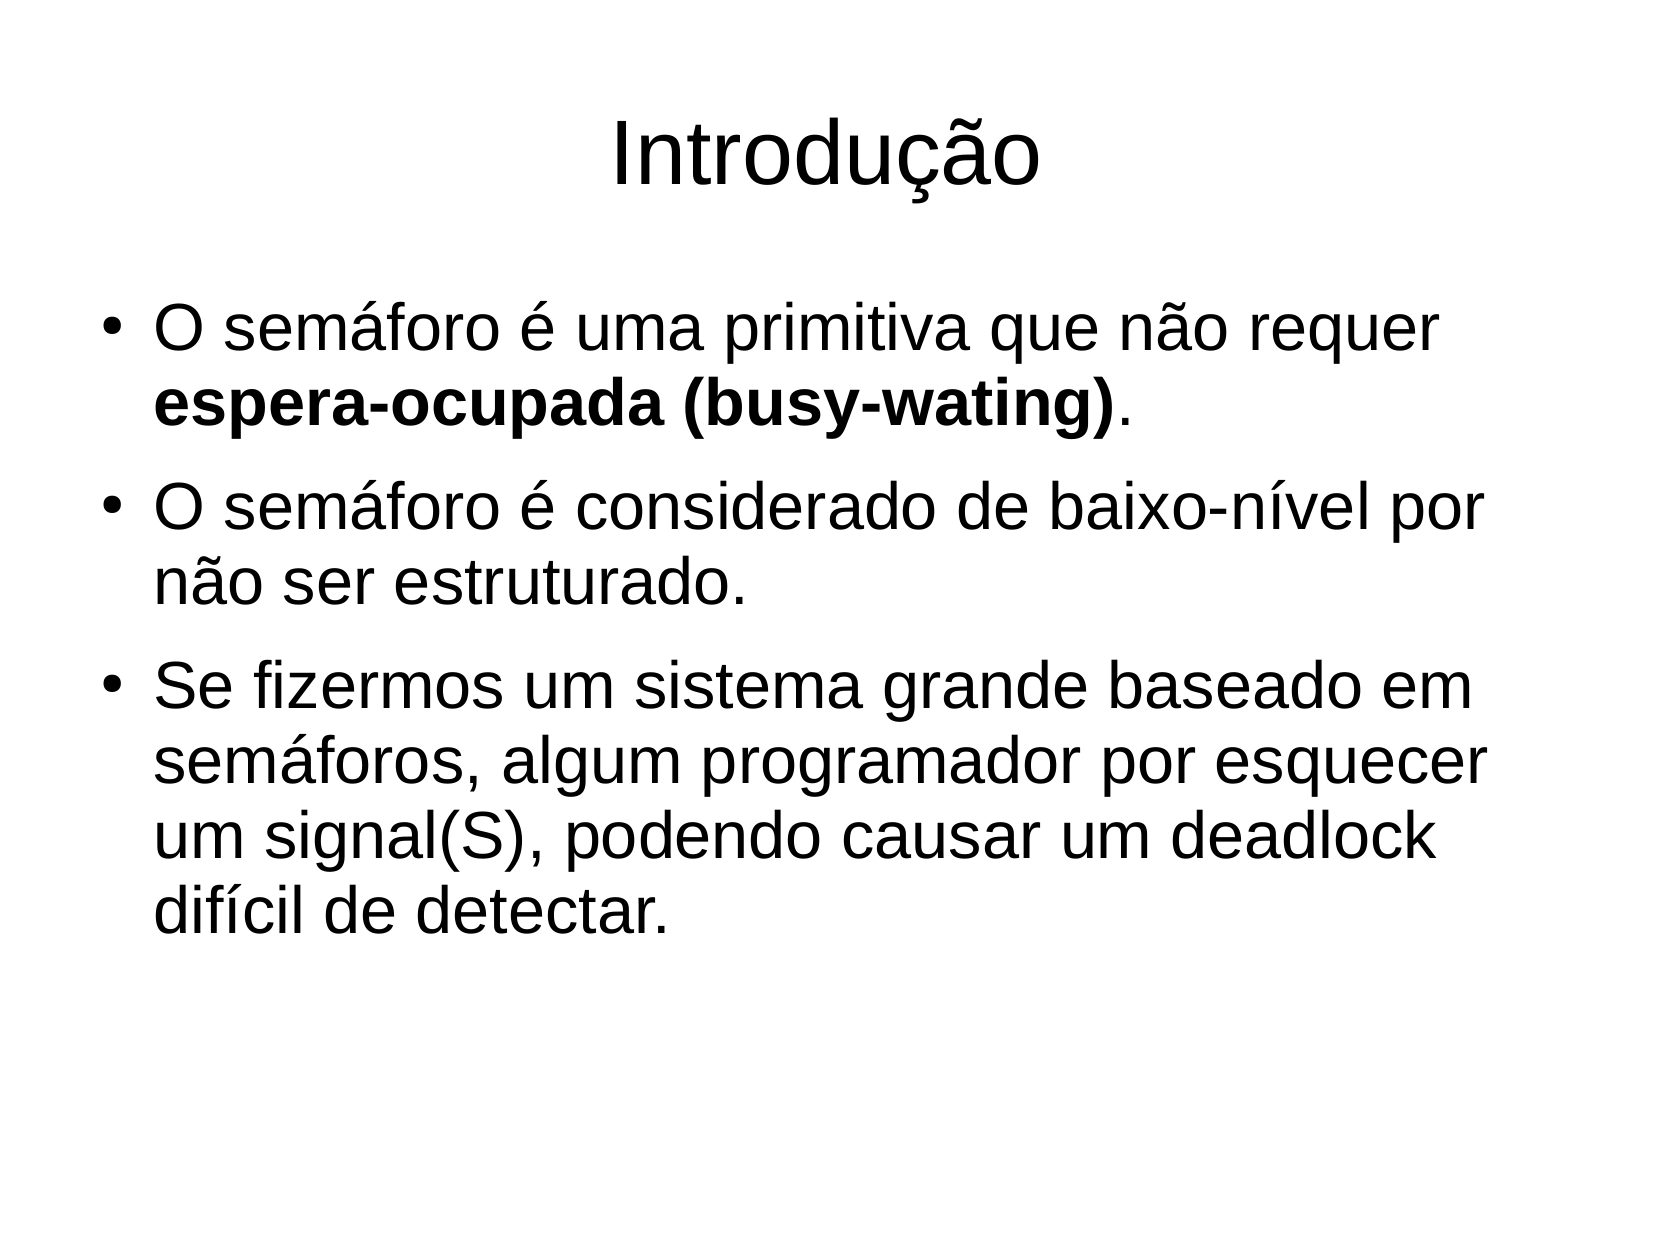

# Introdução
O semáforo é uma primitiva que não requer espera-ocupada (busy-wating).
O semáforo é considerado de baixo-nível por não ser estruturado.
Se fizermos um sistema grande baseado em semáforos, algum programador por esquecer um signal(S), podendo causar um deadlock difícil de detectar.